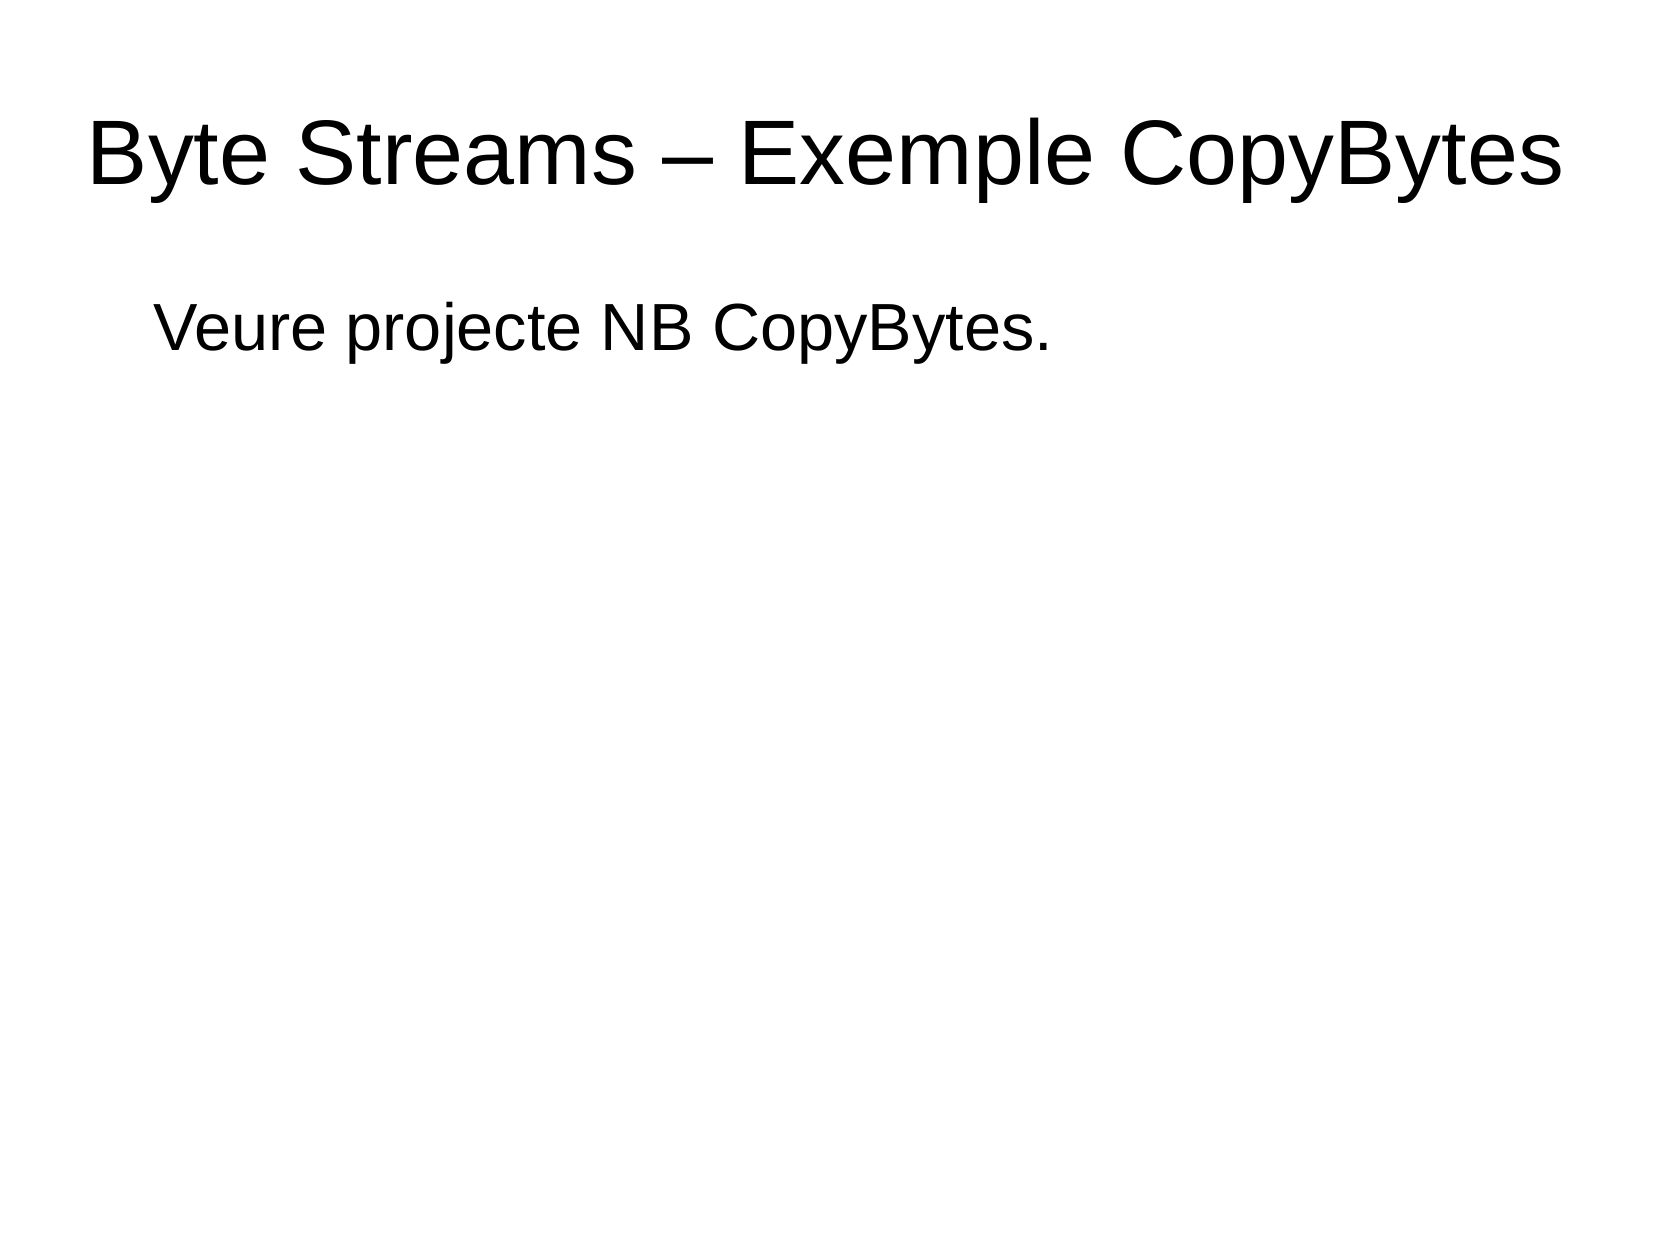

# Byte Streams – Exemple CopyBytes
Veure projecte NB CopyBytes.